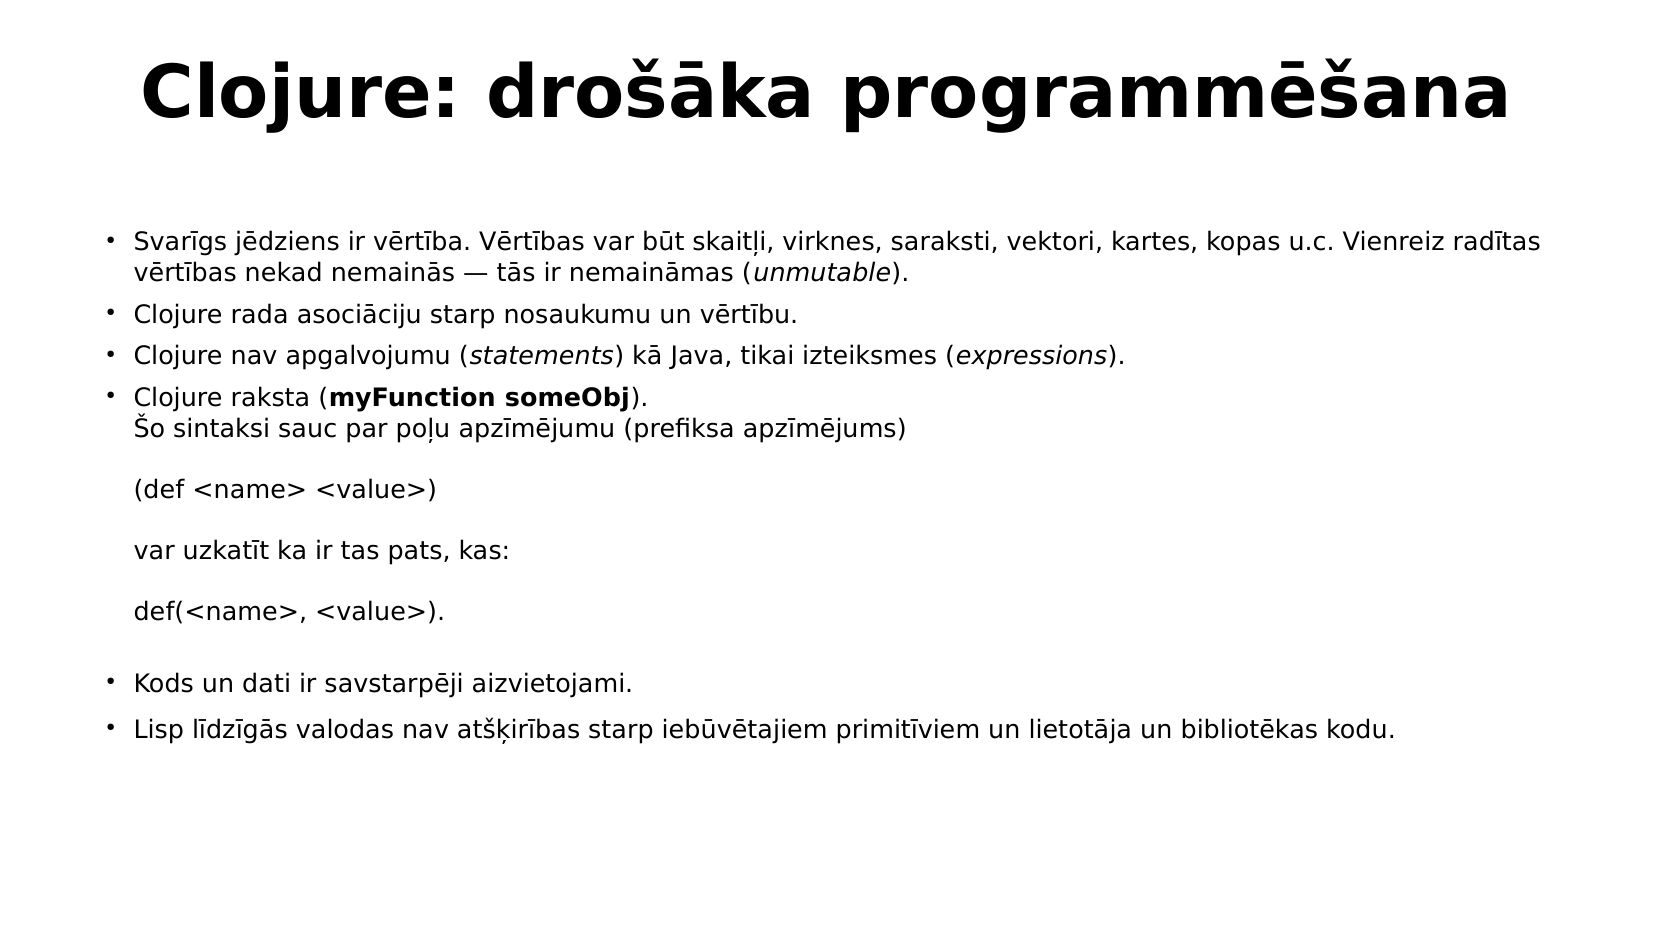

# Clojure: drošāka programmēšana
Svarīgs jēdziens ir vērtība. Vērtības var būt skaitļi, virknes, saraksti, vektori, kartes, kopas u.c. Vienreiz radītas vērtības nekad nemainās — tās ir nemaināmas (unmutable).
Clojure rada asociāciju starp nosaukumu un vērtību.
Clojure nav apgalvojumu (statements) kā Java, tikai izteiksmes (expressions).
Clojure raksta (myFunction someObj).
Šo sintaksi sauc par poļu apzīmējumu (prefiksa apzīmējums)
(def <name> <value>)
var uzkatīt ka ir tas pats, kas:
def(<name>, <value>).
Kods un dati ir savstarpēji aizvietojami.
Lisp līdzīgās valodas nav atšķirības starp iebūvētajiem primitīviem un lietotāja un bibliotēkas kodu.